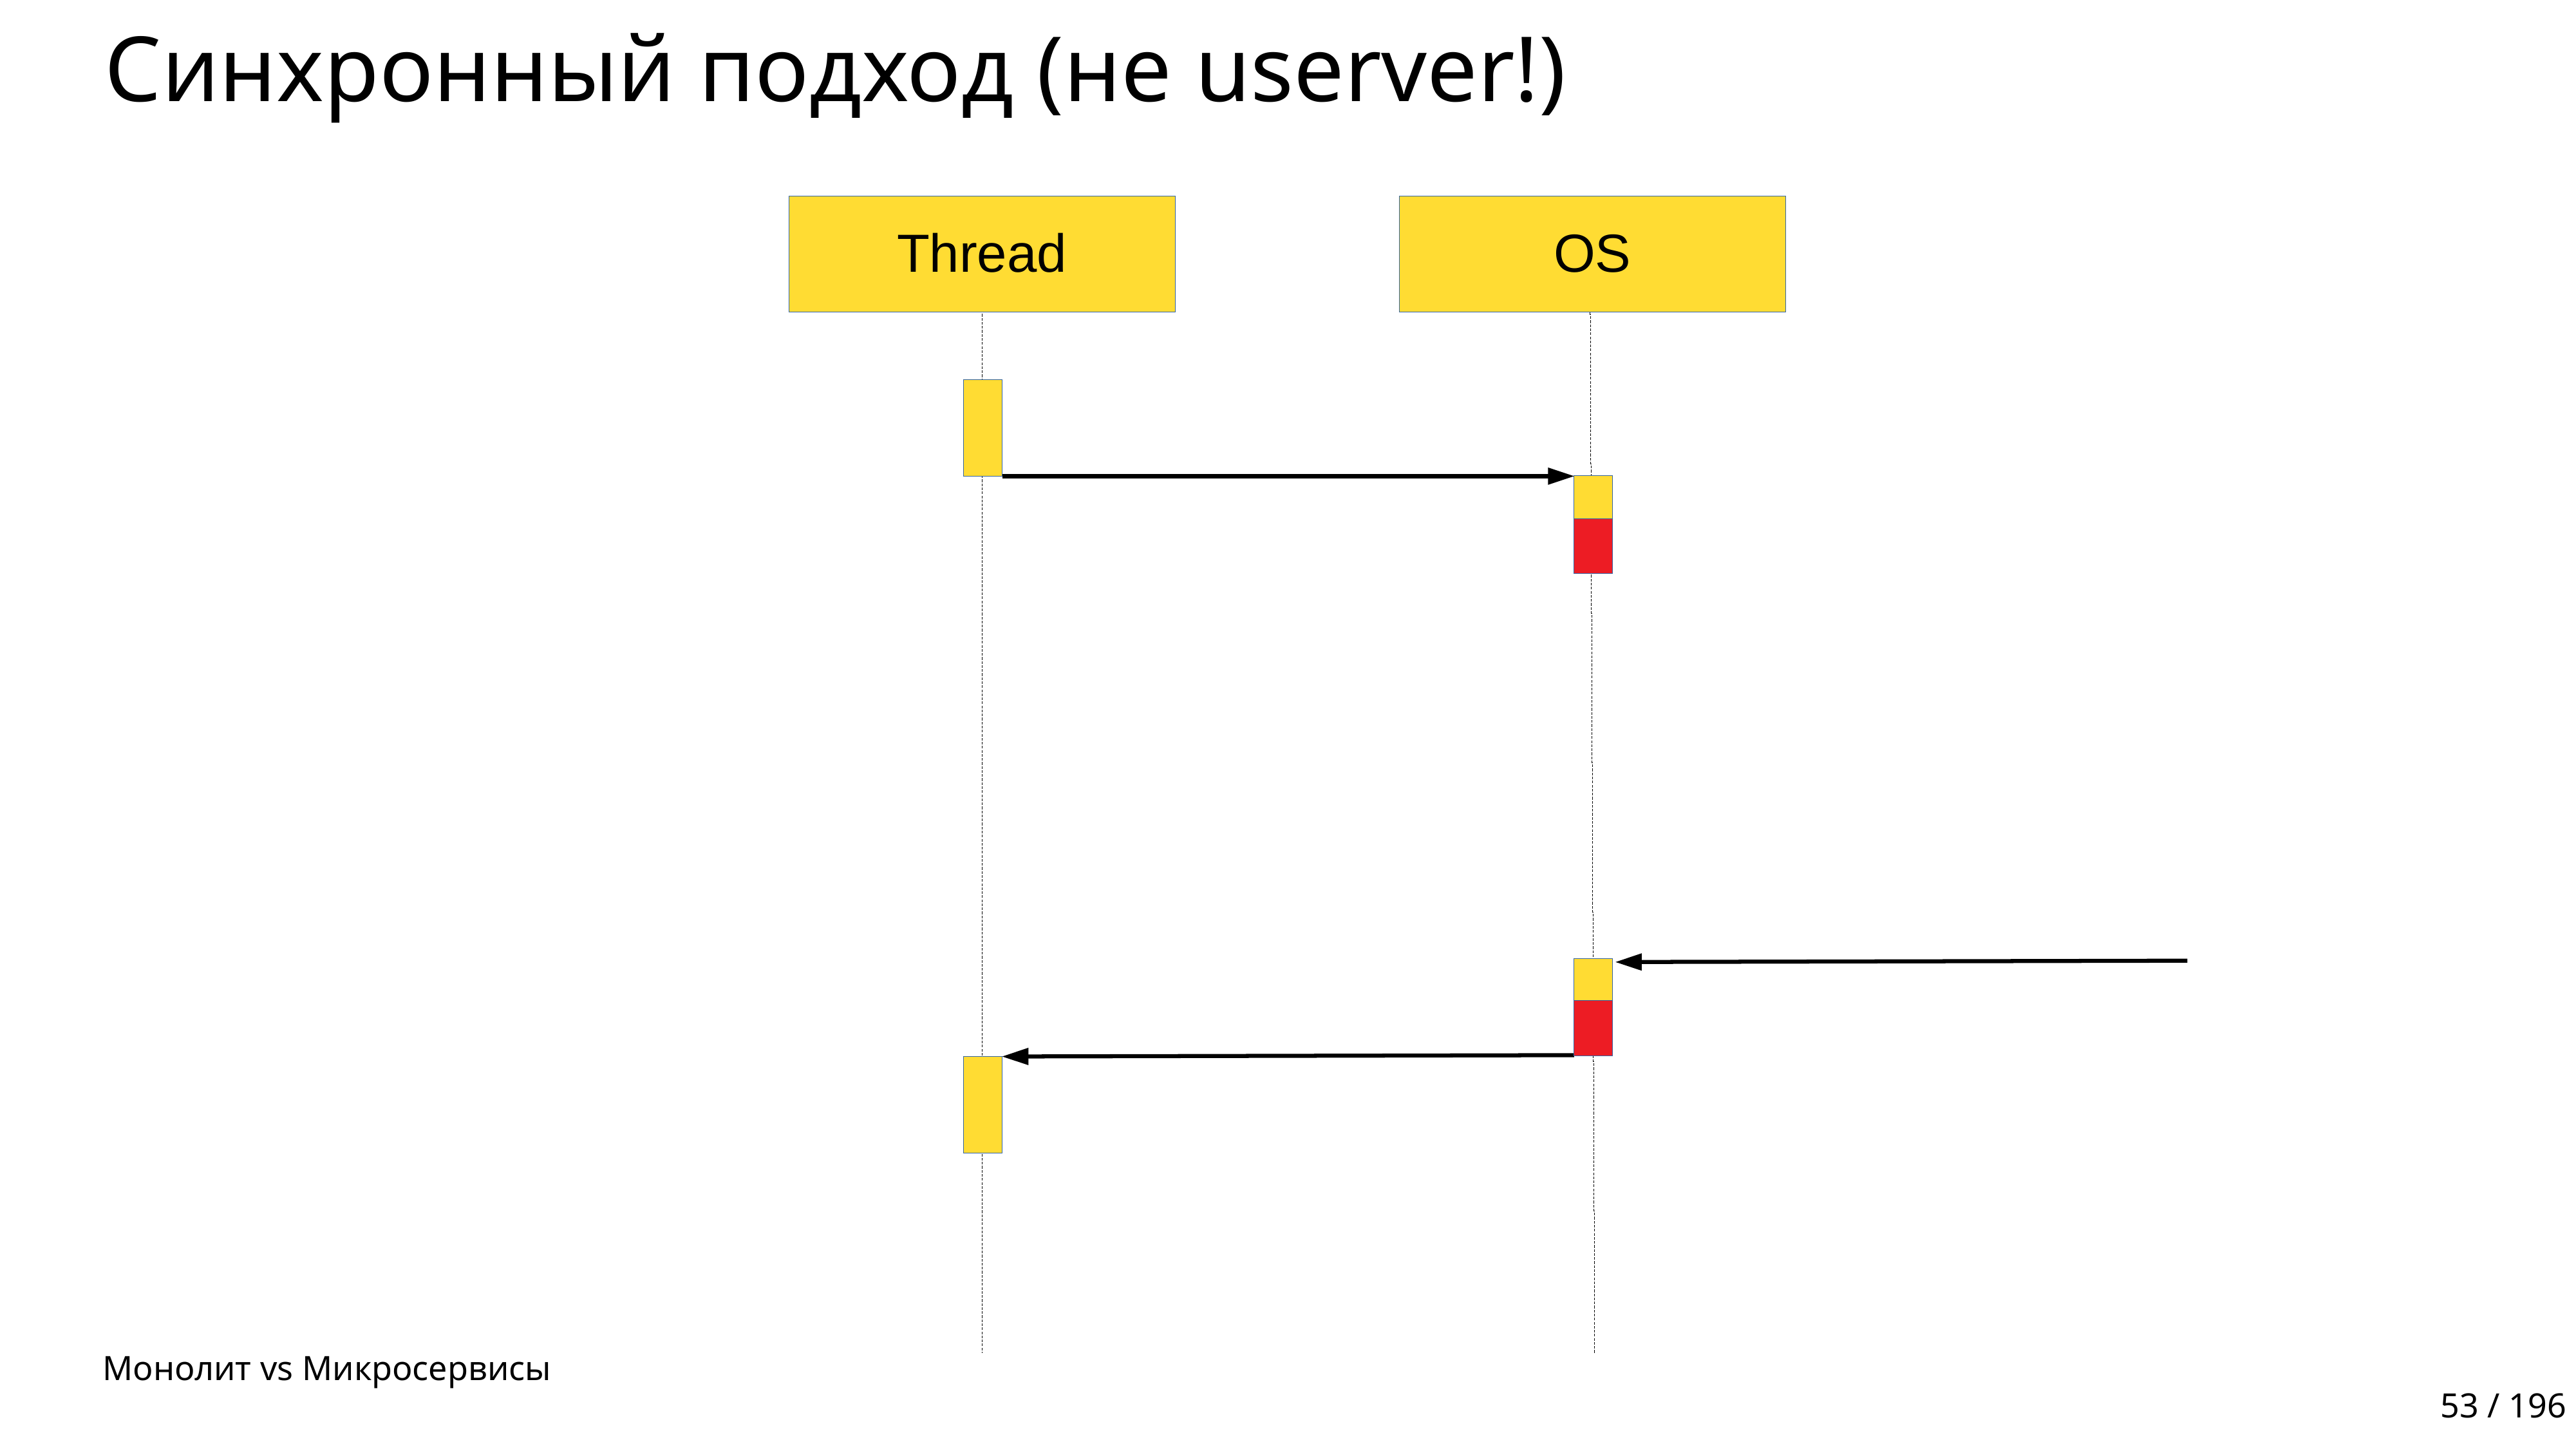

Синхронный подход (не userver!)
Thread
OS
# Монолит vs Микросервисы